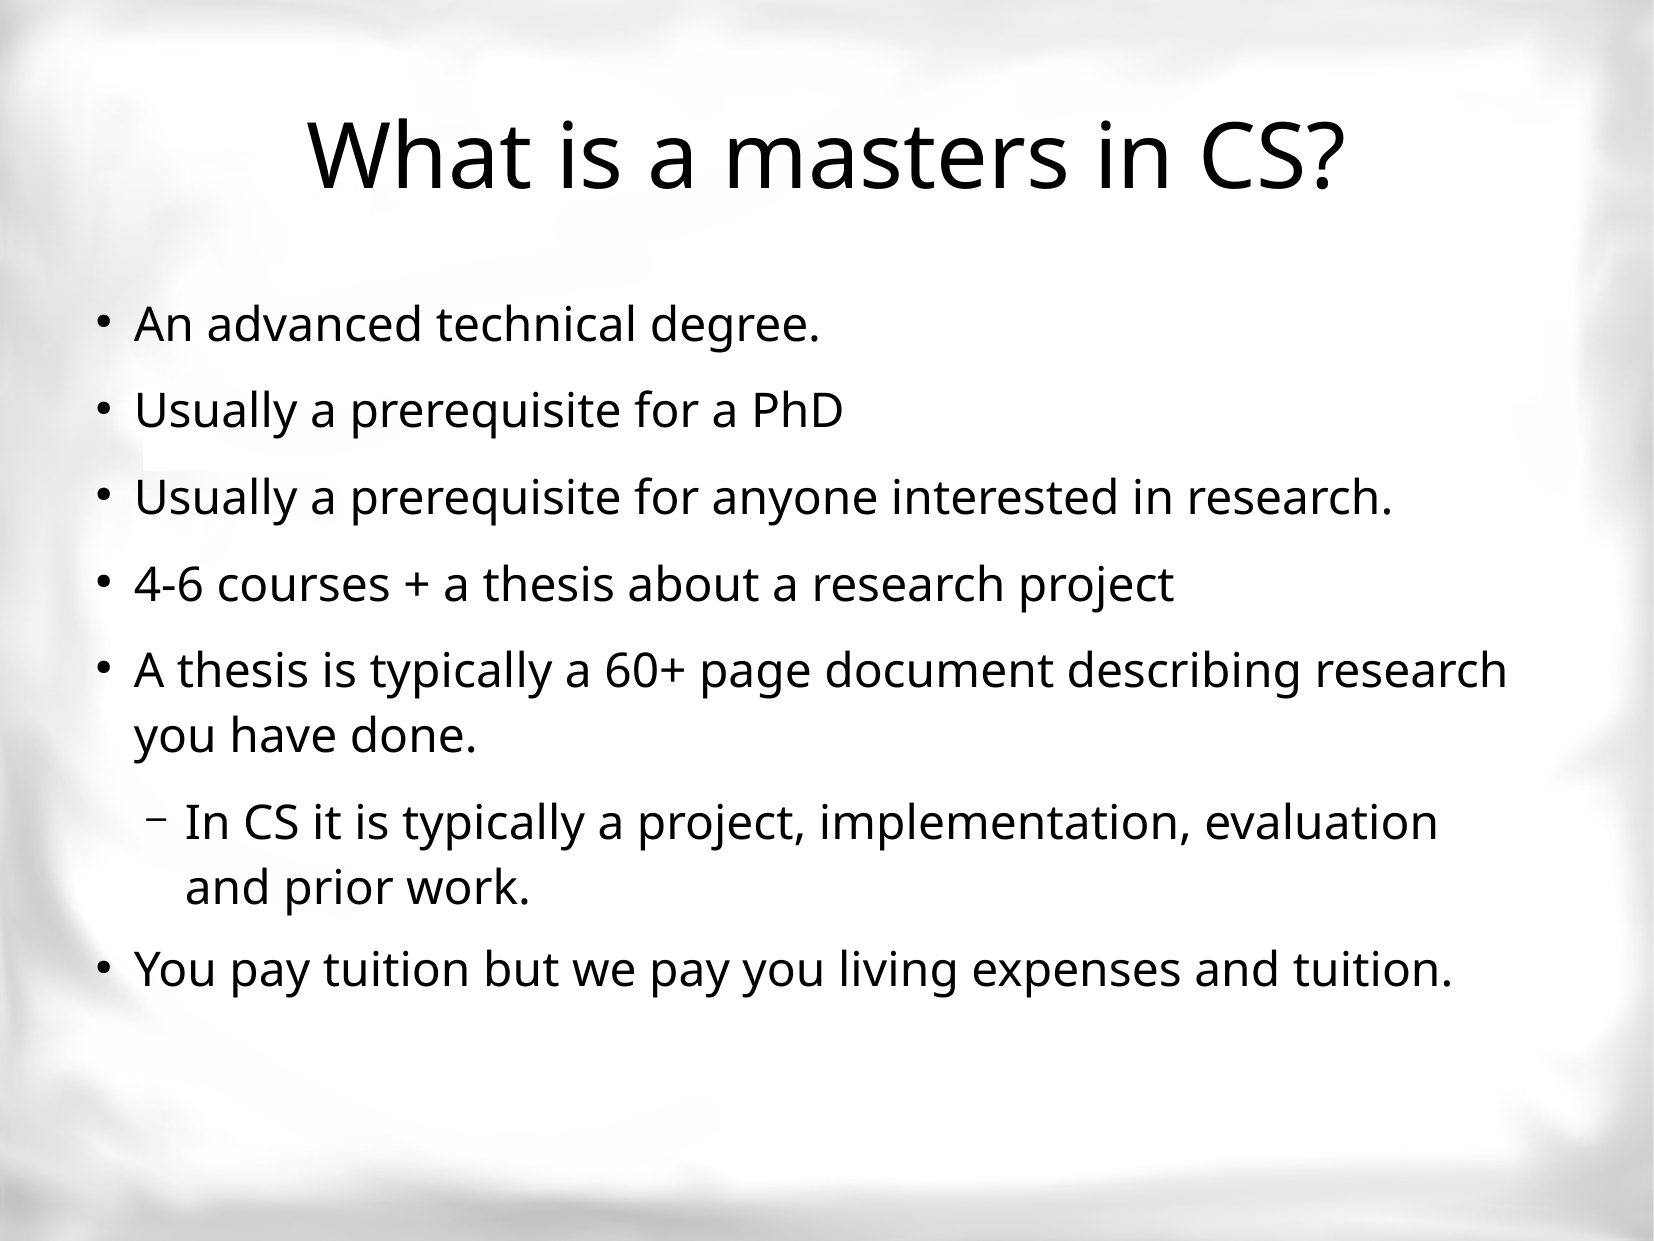

# What is a masters in CS?
An advanced technical degree.
Usually a prerequisite for a PhD
Usually a prerequisite for anyone interested in research.
4-6 courses + a thesis about a research project
A thesis is typically a 60+ page document describing research you have done.
In CS it is typically a project, implementation, evaluation and prior work.
You pay tuition but we pay you living expenses and tuition.